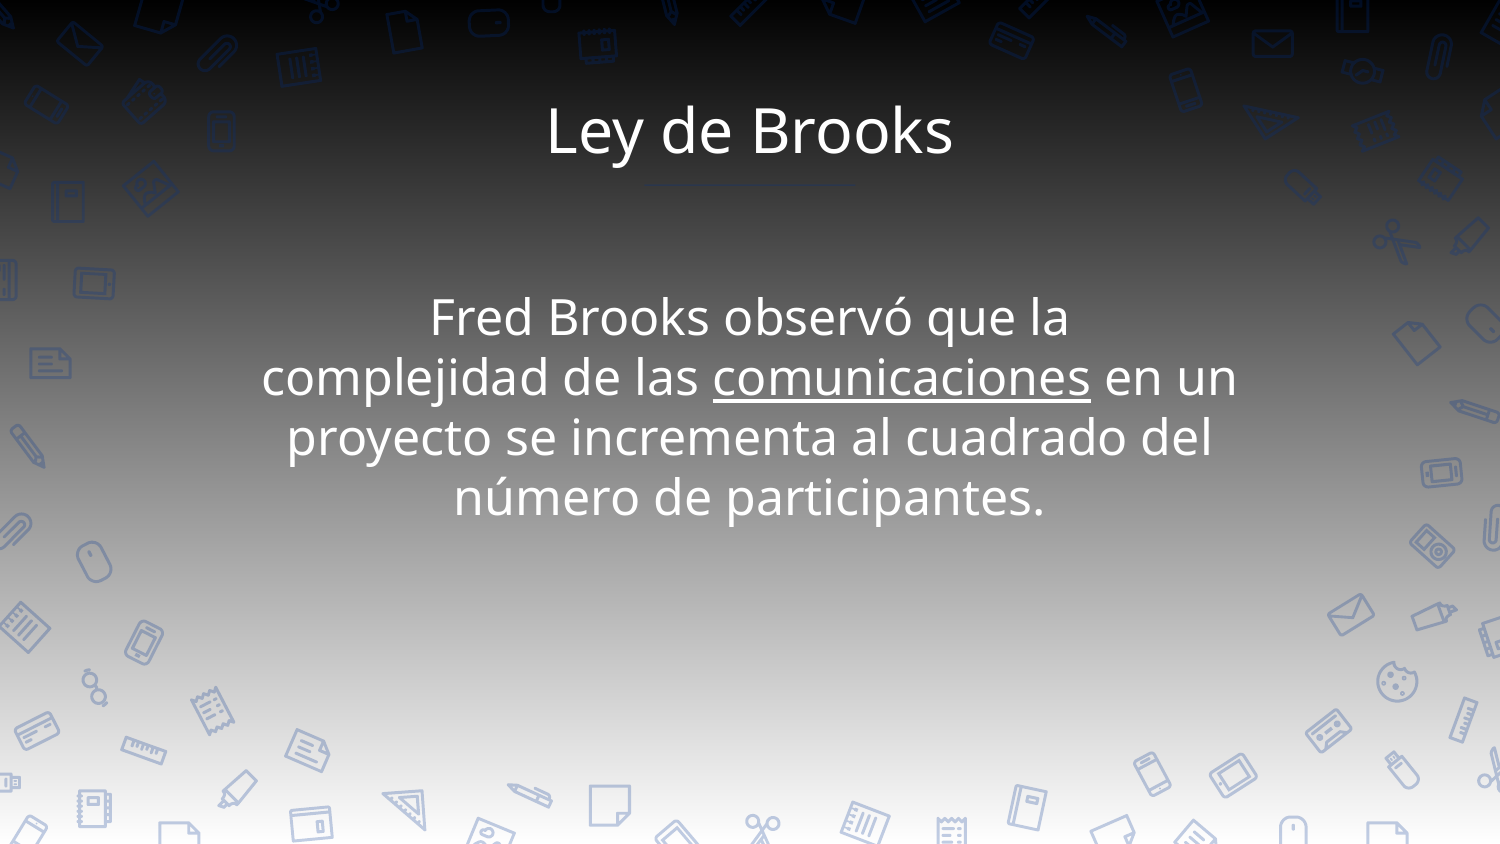

# Ley de Brooks
Fred Brooks observó que la
complejidad de las comunicaciones en un proyecto se incrementa al cuadrado del número de participantes.